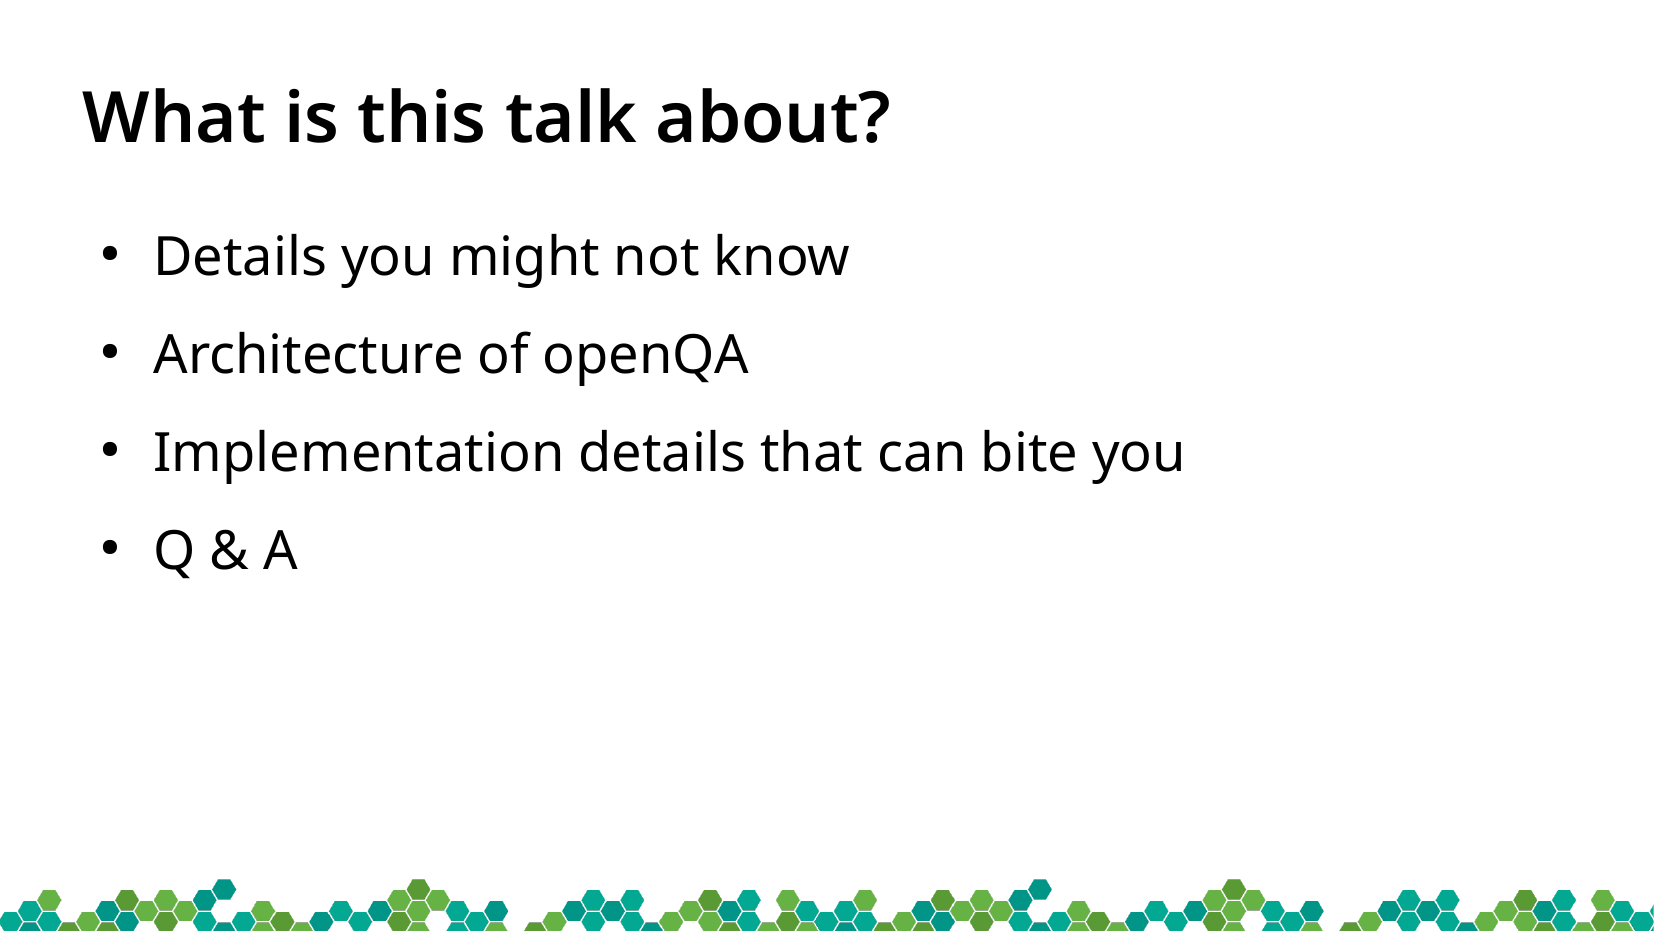

# What is this talk about?
Details you might not know
Architecture of openQA
Implementation details that can bite you
Q & A